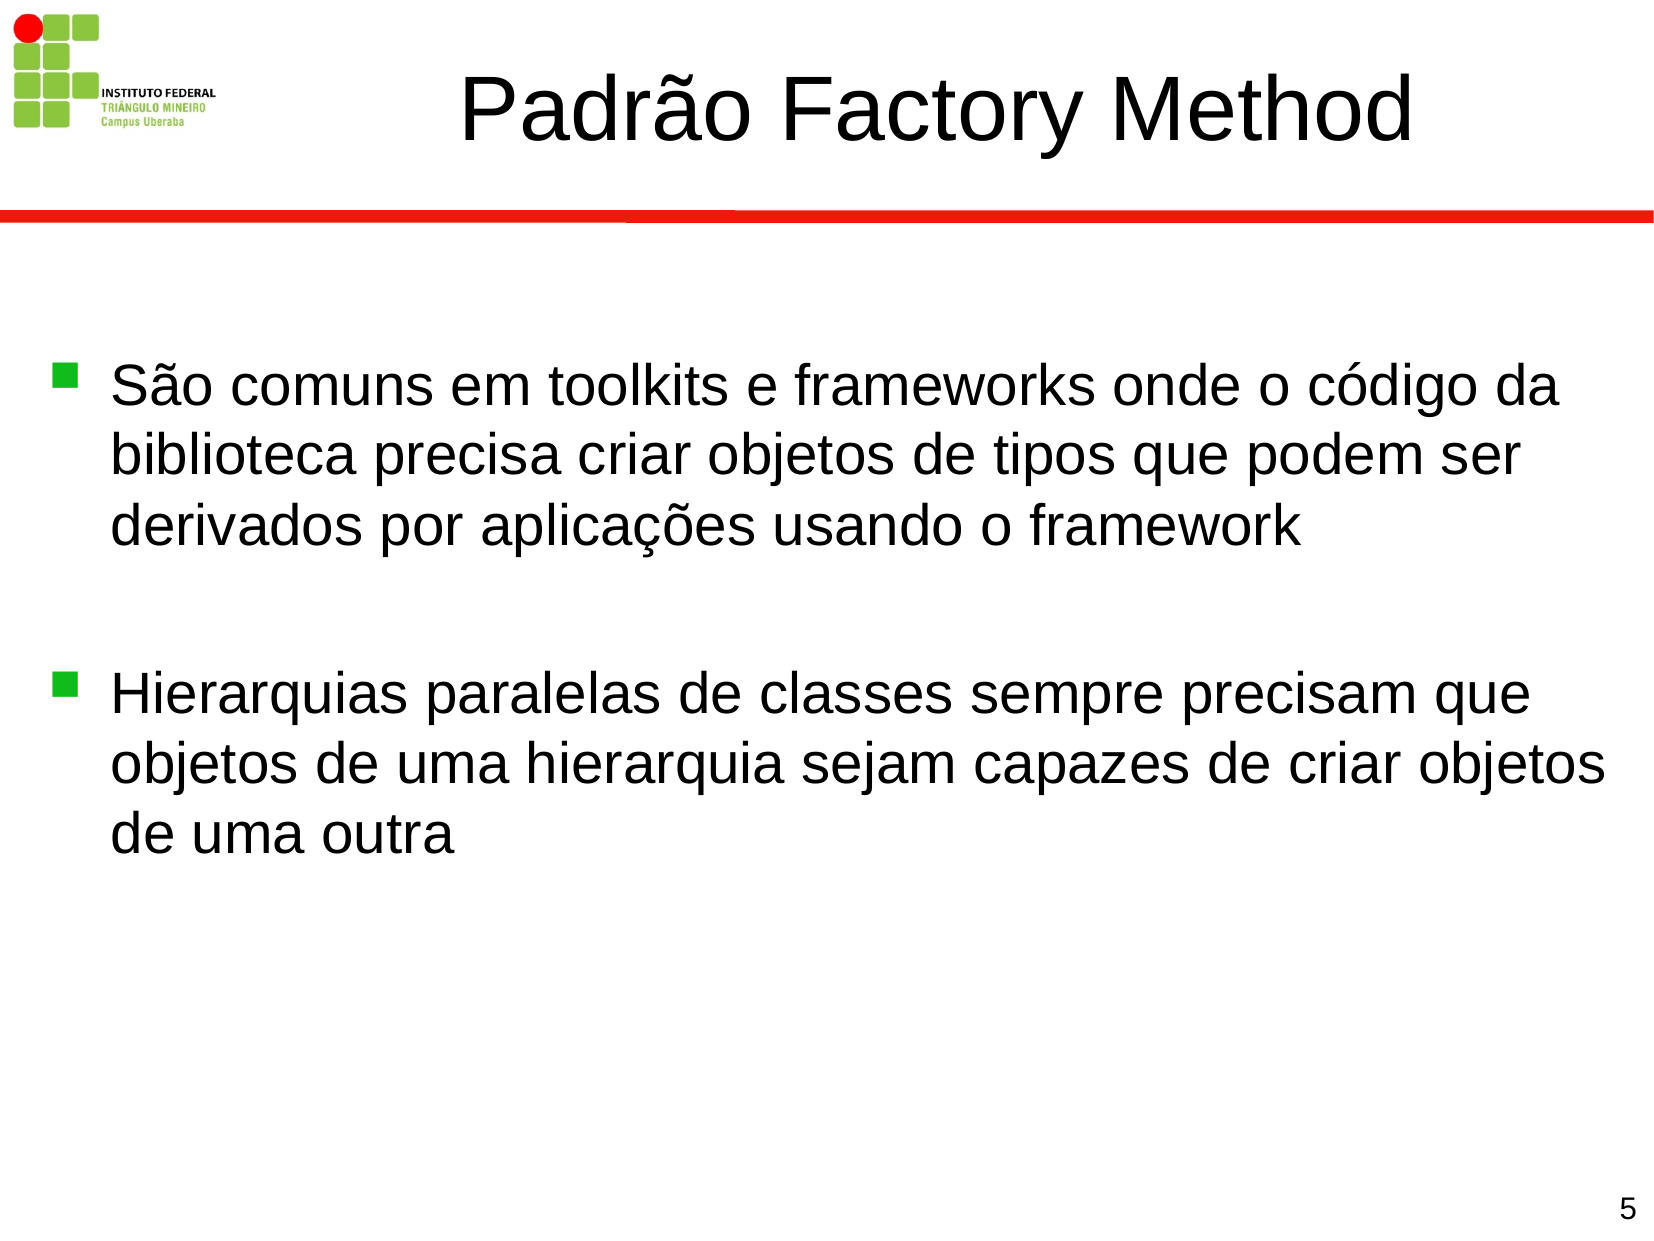

Padrão Factory Method
São comuns em toolkits e frameworks onde o código da biblioteca precisa criar objetos de tipos que podem ser derivados por aplicações usando o framework
Hierarquias paralelas de classes sempre precisam que objetos de uma hierarquia sejam capazes de criar objetos de uma outra